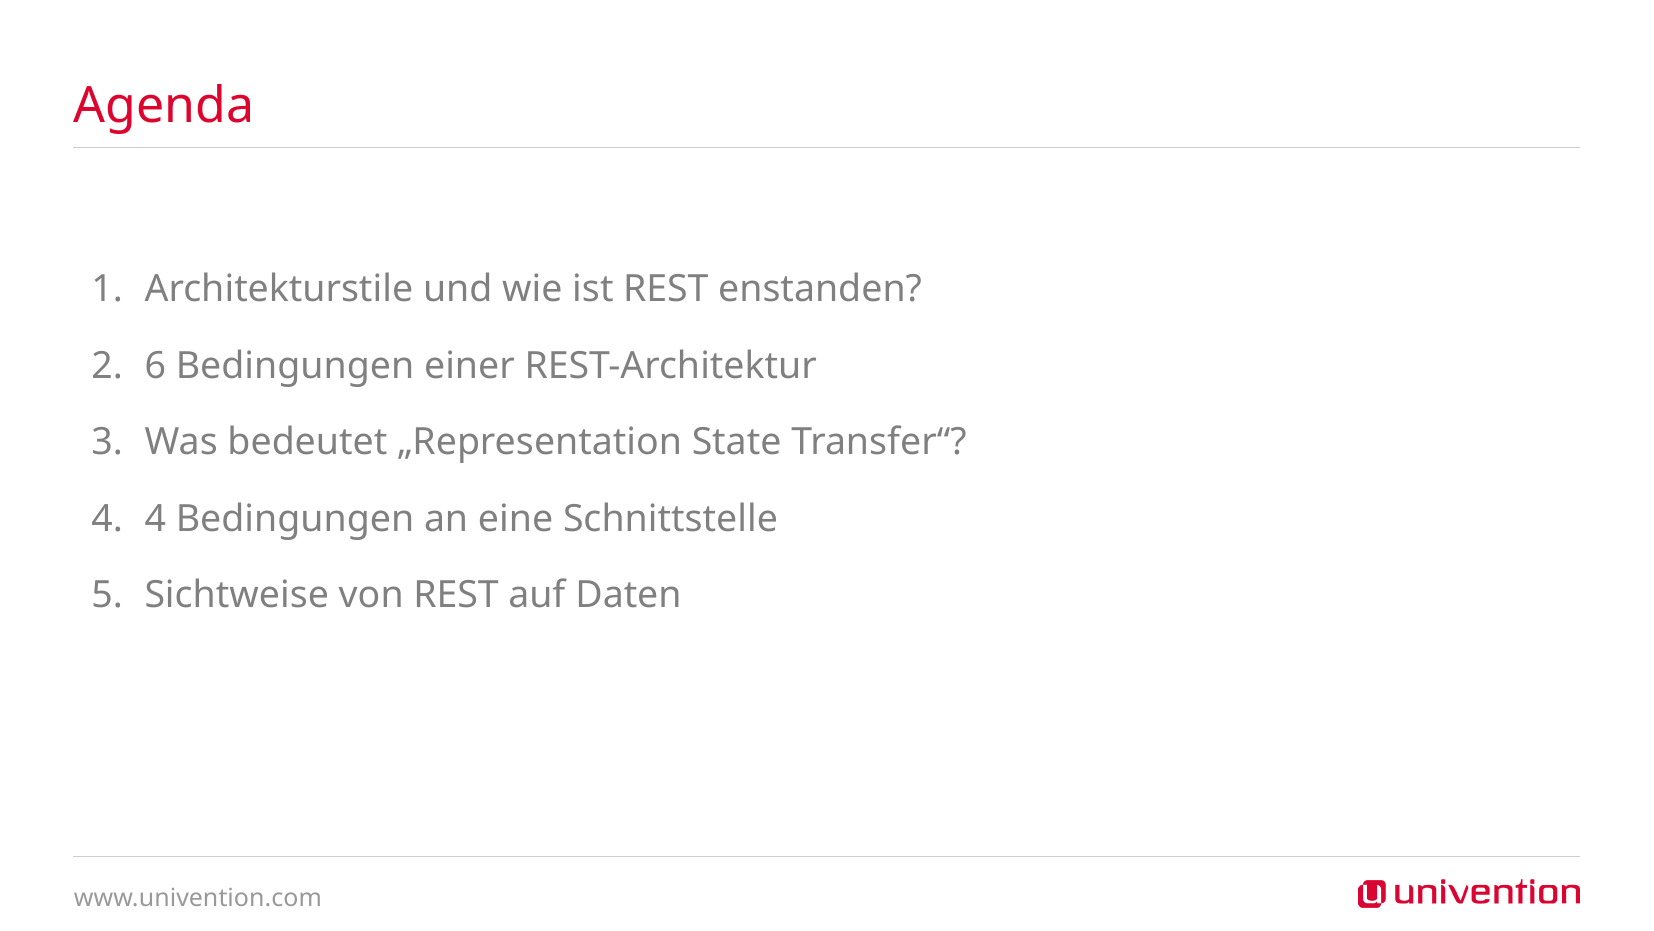

# Agenda
Architekturstile und wie ist REST enstanden?
6 Bedingungen einer REST-Architektur
Was bedeutet „Representation State Transfer“?
4 Bedingungen an eine Schnittstelle
Sichtweise von REST auf Daten